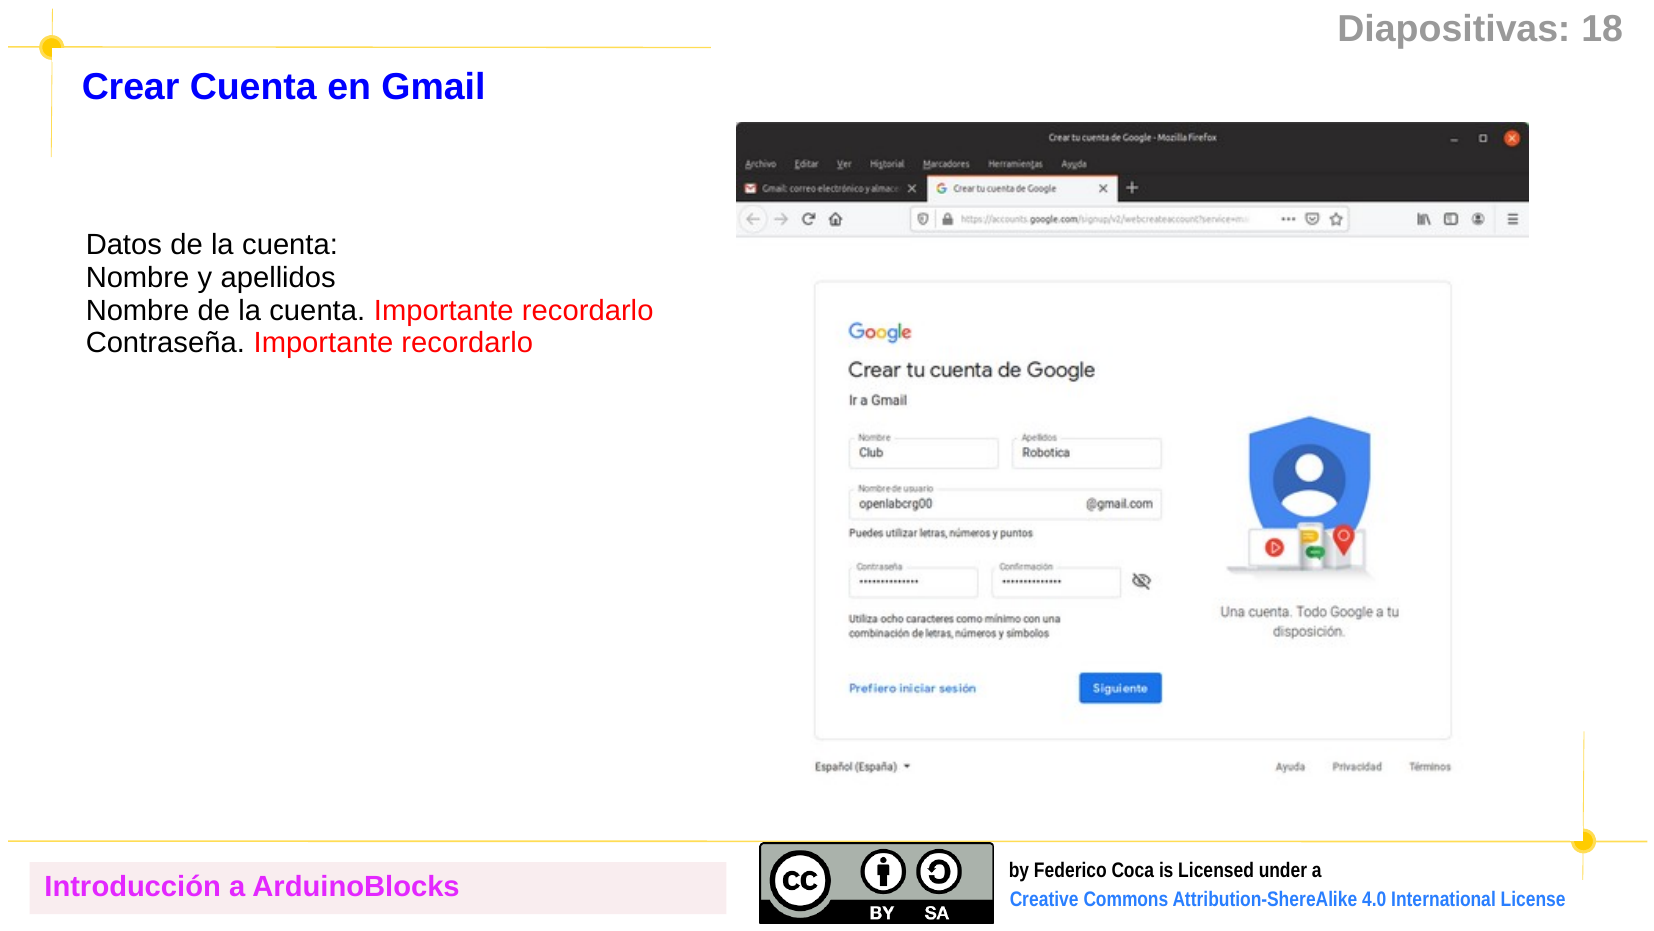

Diapositivas: 18
Crear Cuenta en Gmail
Datos de la cuenta:
Nombre y apellidos
Nombre de la cuenta. Importante recordarlo
Contraseña. Importante recordarlo
Introducción a ArduinoBlocks